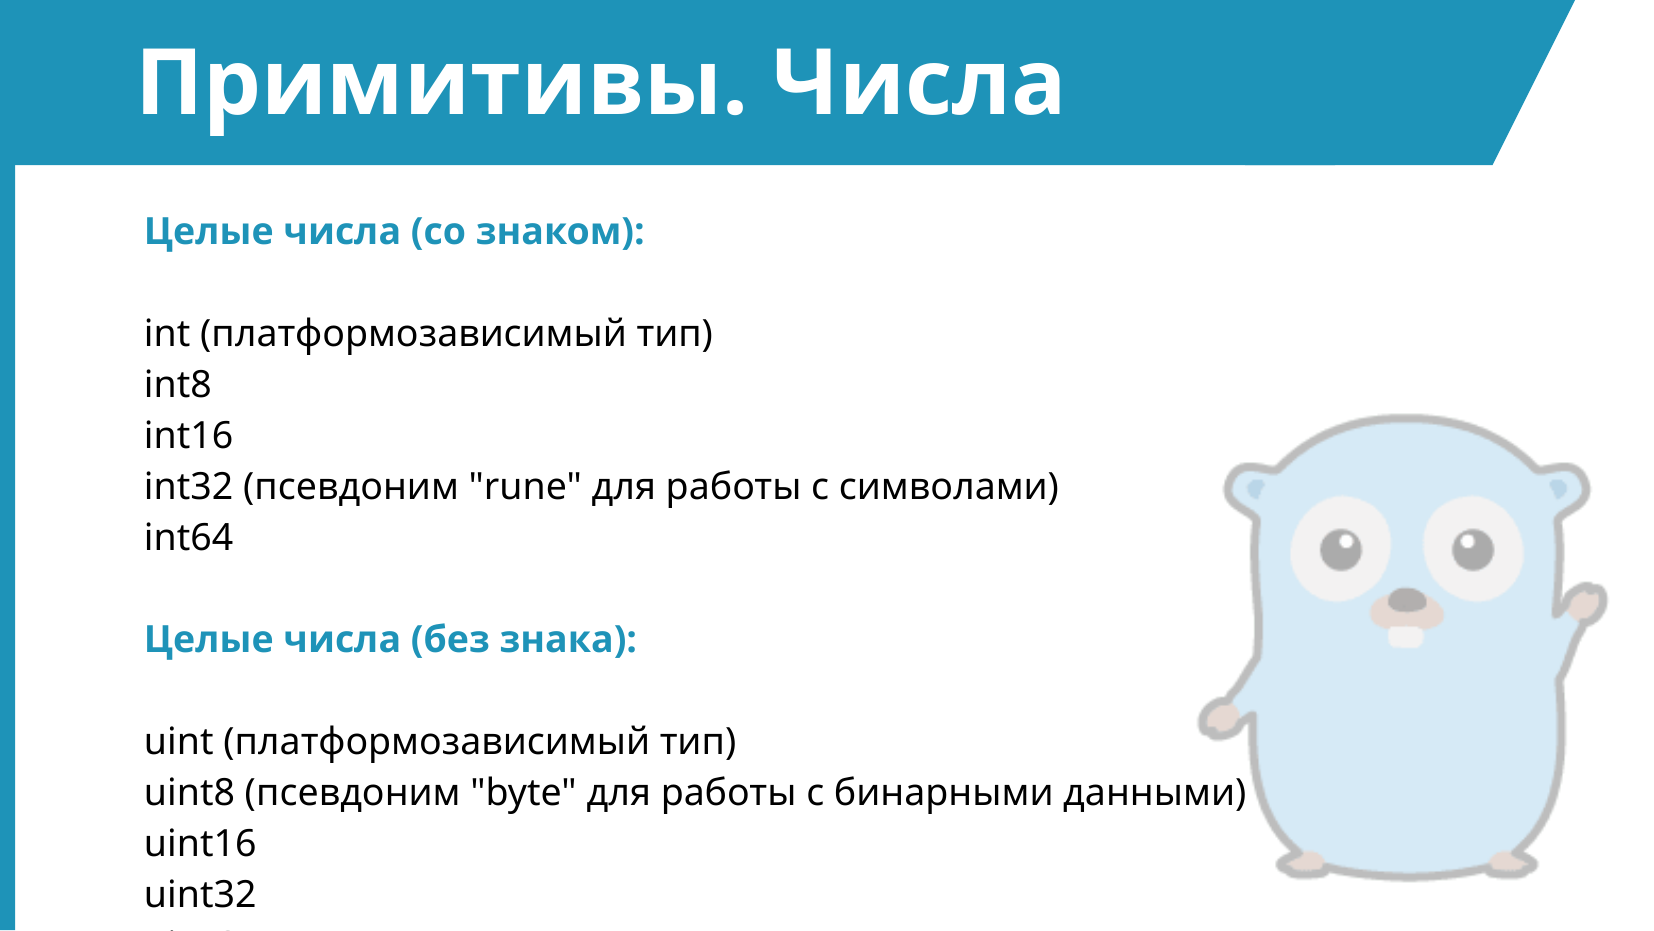

# Примитивы. Числа
Целые числа (со знаком):
int (платформозависимый тип)
int8
int16
int32 (псевдоним "rune" для работы с символами)
int64
Целые числа (без знака):
uint (платформозависимый тип)
uint8 (псевдоним "byte" для работы с бинарными данными)
uint16
uint32
uint64